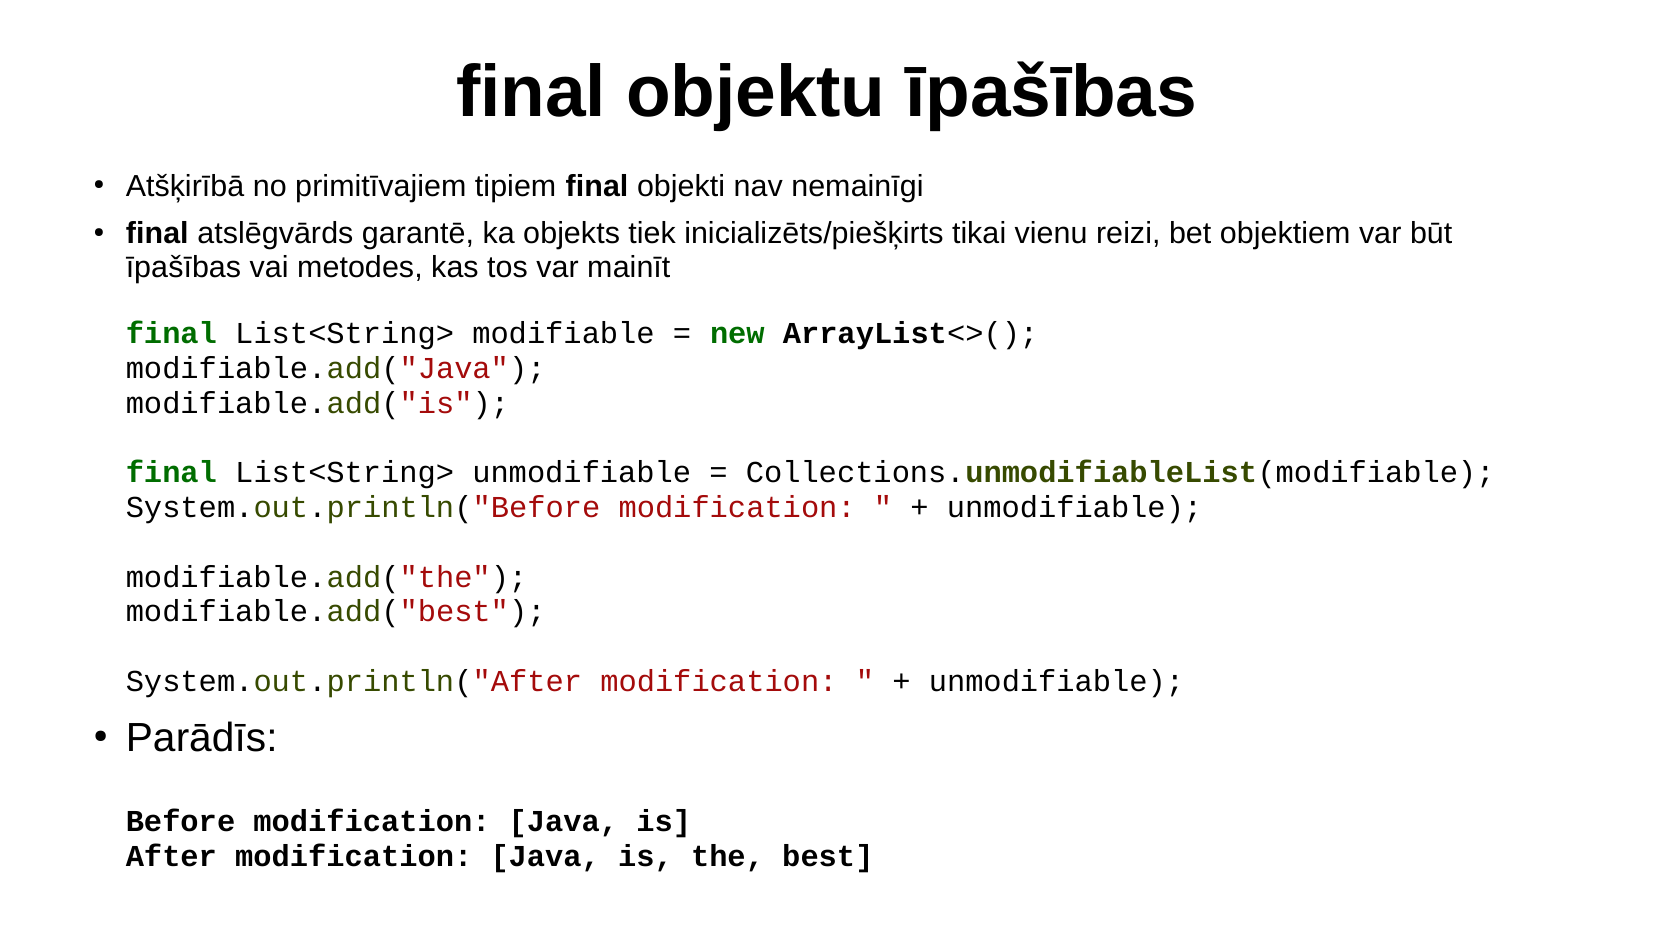

# final objektu īpašības
Atšķirībā no primitīvajiem tipiem final objekti nav nemainīgi
final atslēgvārds garantē, ka objekts tiek inicializēts/piešķirts tikai vienu reizi, bet objektiem var būt īpašības vai metodes, kas tos var mainīt
final List<String> modifiable = new ArrayList<>();
modifiable.add("Java");
modifiable.add("is");
final List<String> unmodifiable = Collections.unmodifiableList(modifiable);
System.out.println("Before modification: " + unmodifiable);
modifiable.add("the");
modifiable.add("best");
System.out.println("After modification: " + unmodifiable);
Parādīs:
Before modification: [Java, is]
After modification: [Java, is, the, best]